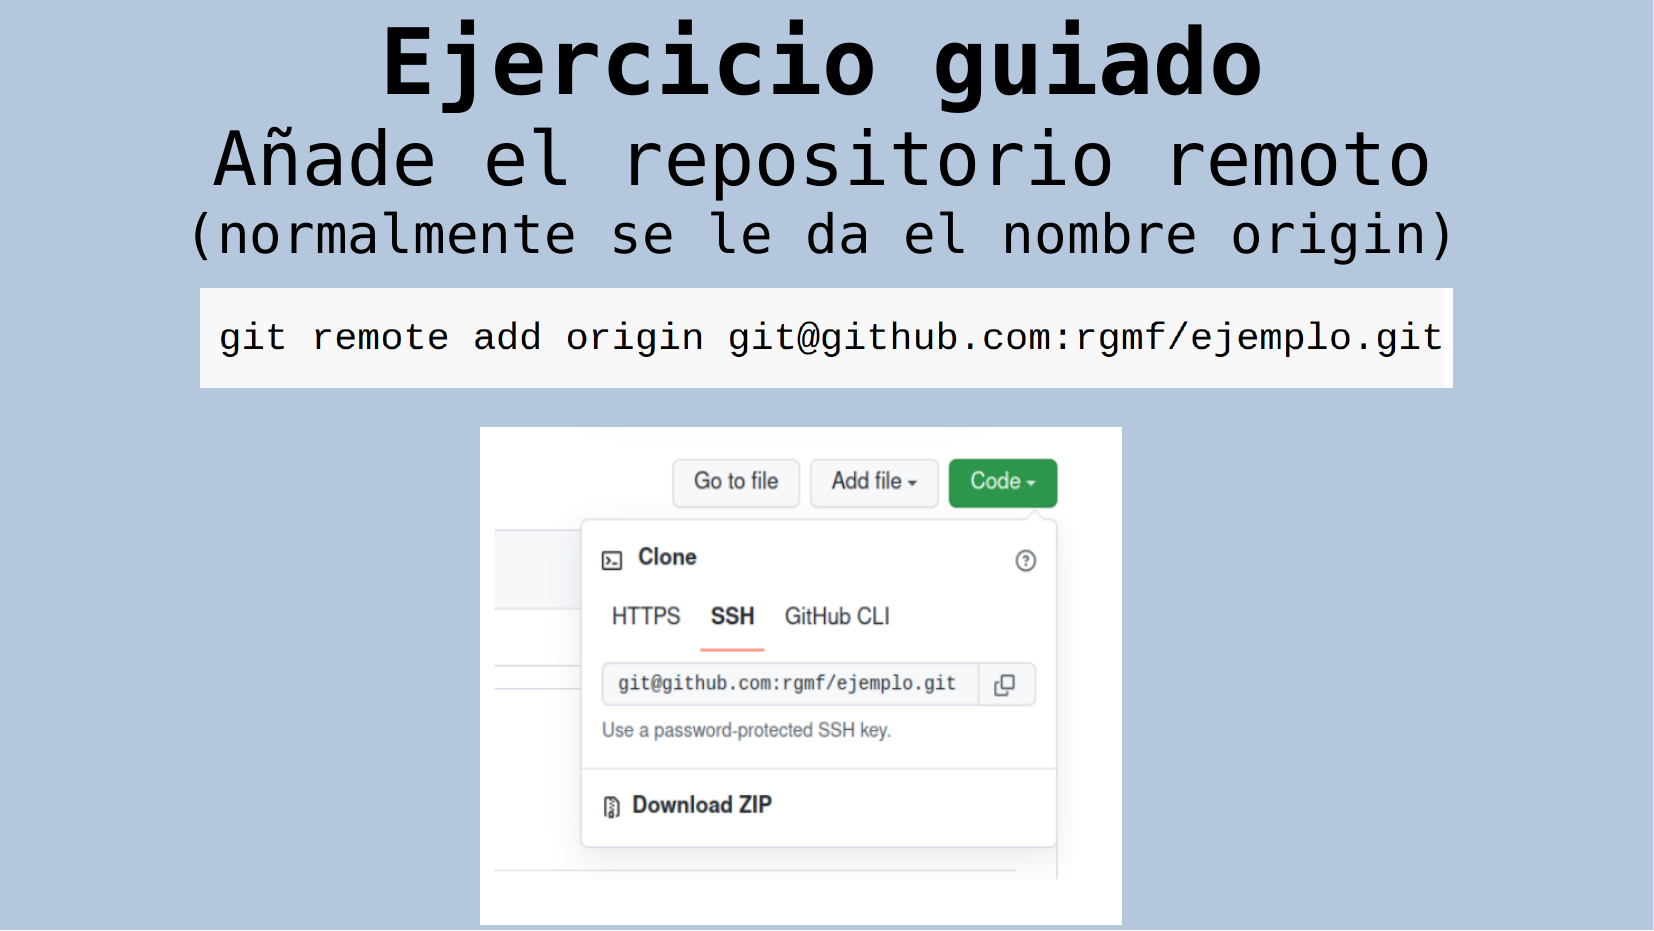

# Ejercicio guiado Añade el repositorio remoto (normalmente se le da el nombre origin)